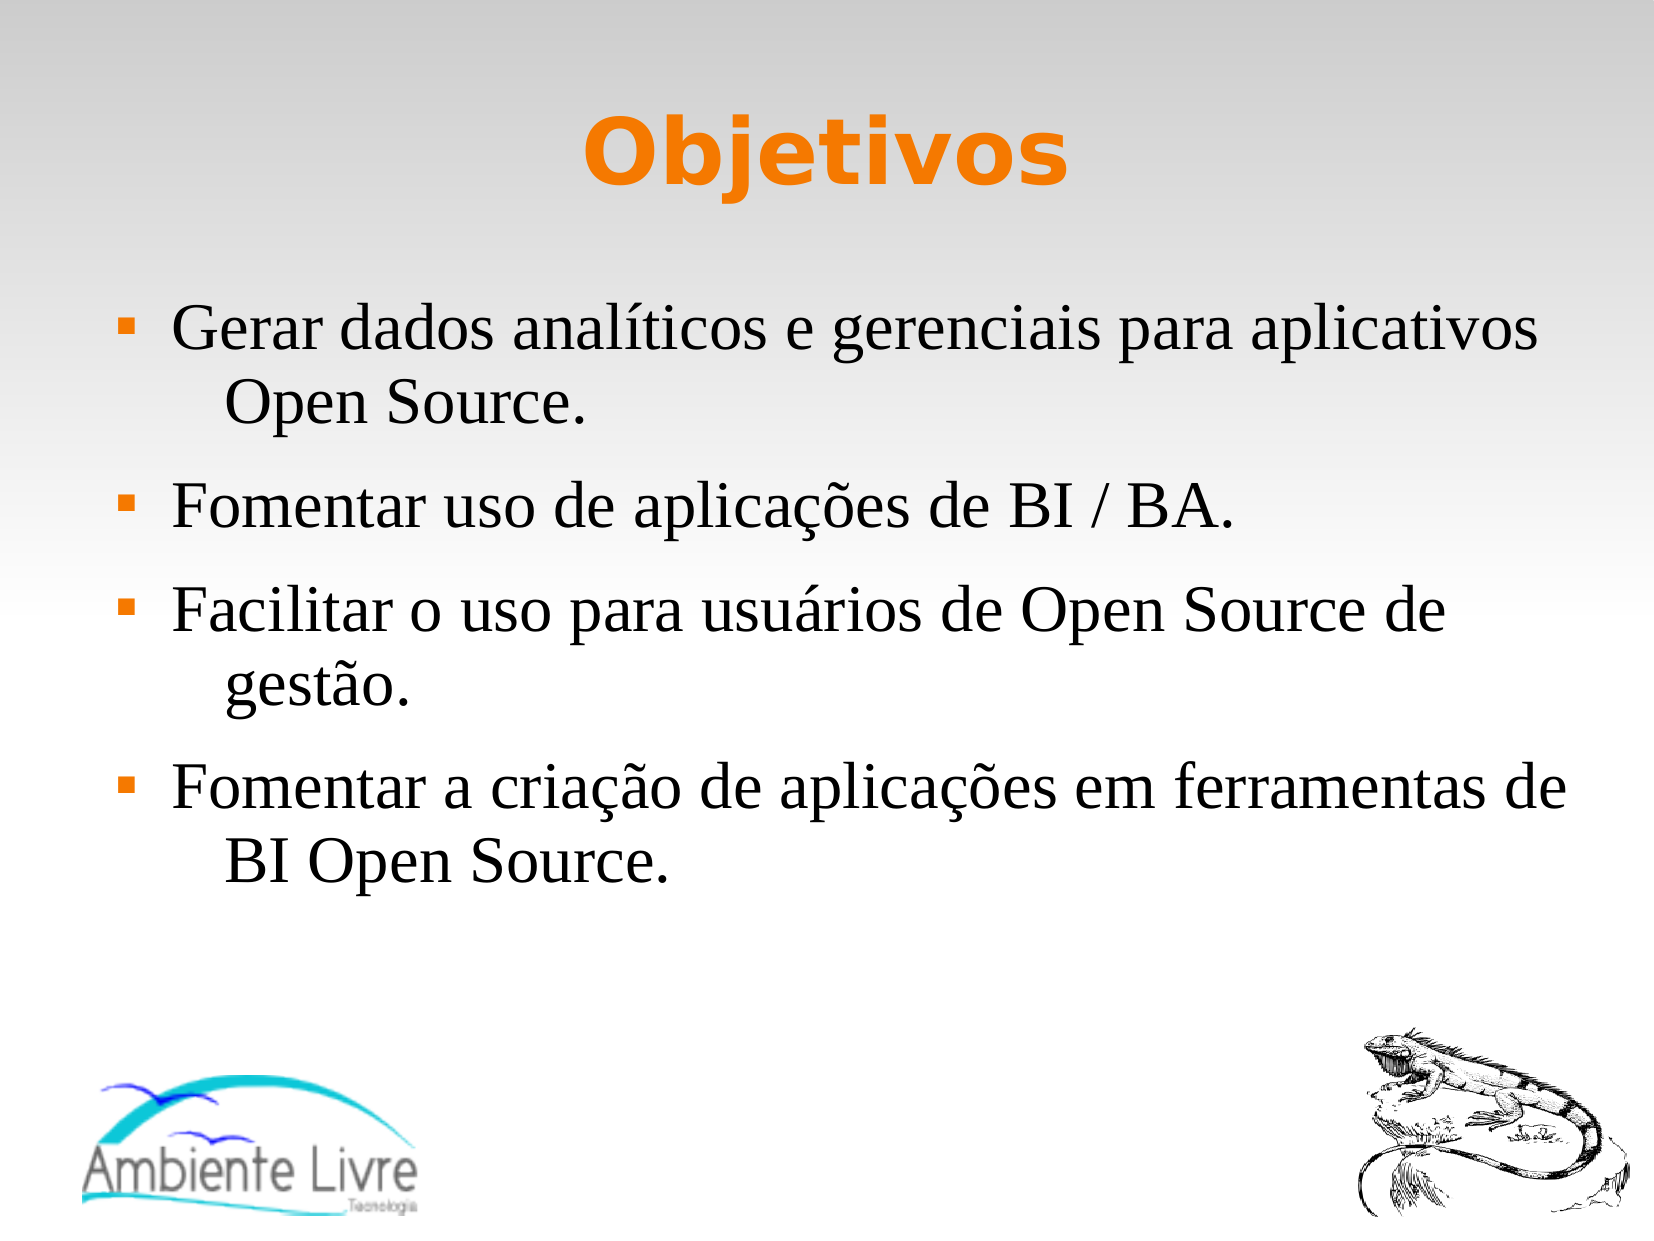

# Objetivos
Gerar dados analíticos e gerenciais para aplicativos Open Source.
Fomentar uso de aplicações de BI / BA.
Facilitar o uso para usuários de Open Source de gestão.
Fomentar a criação de aplicações em ferramentas de BI Open Source.